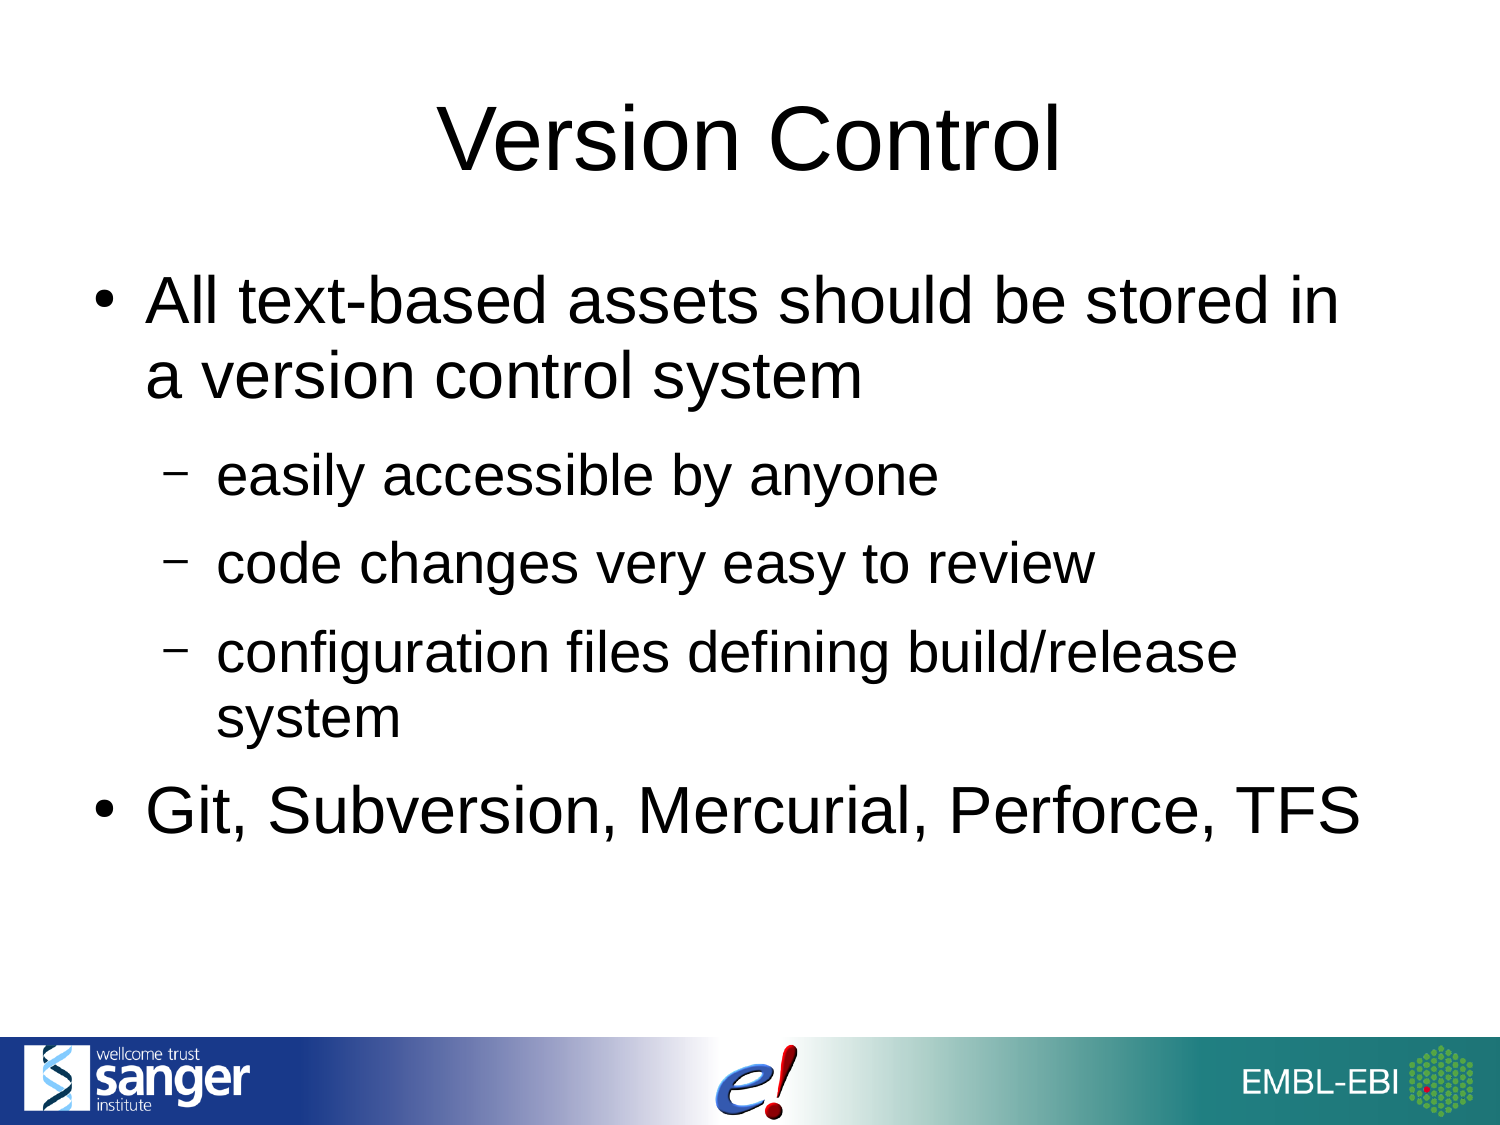

# Version Control
All text-based assets should be stored in a version control system
easily accessible by anyone
code changes very easy to review
configuration files defining build/release system
Git, Subversion, Mercurial, Perforce, TFS